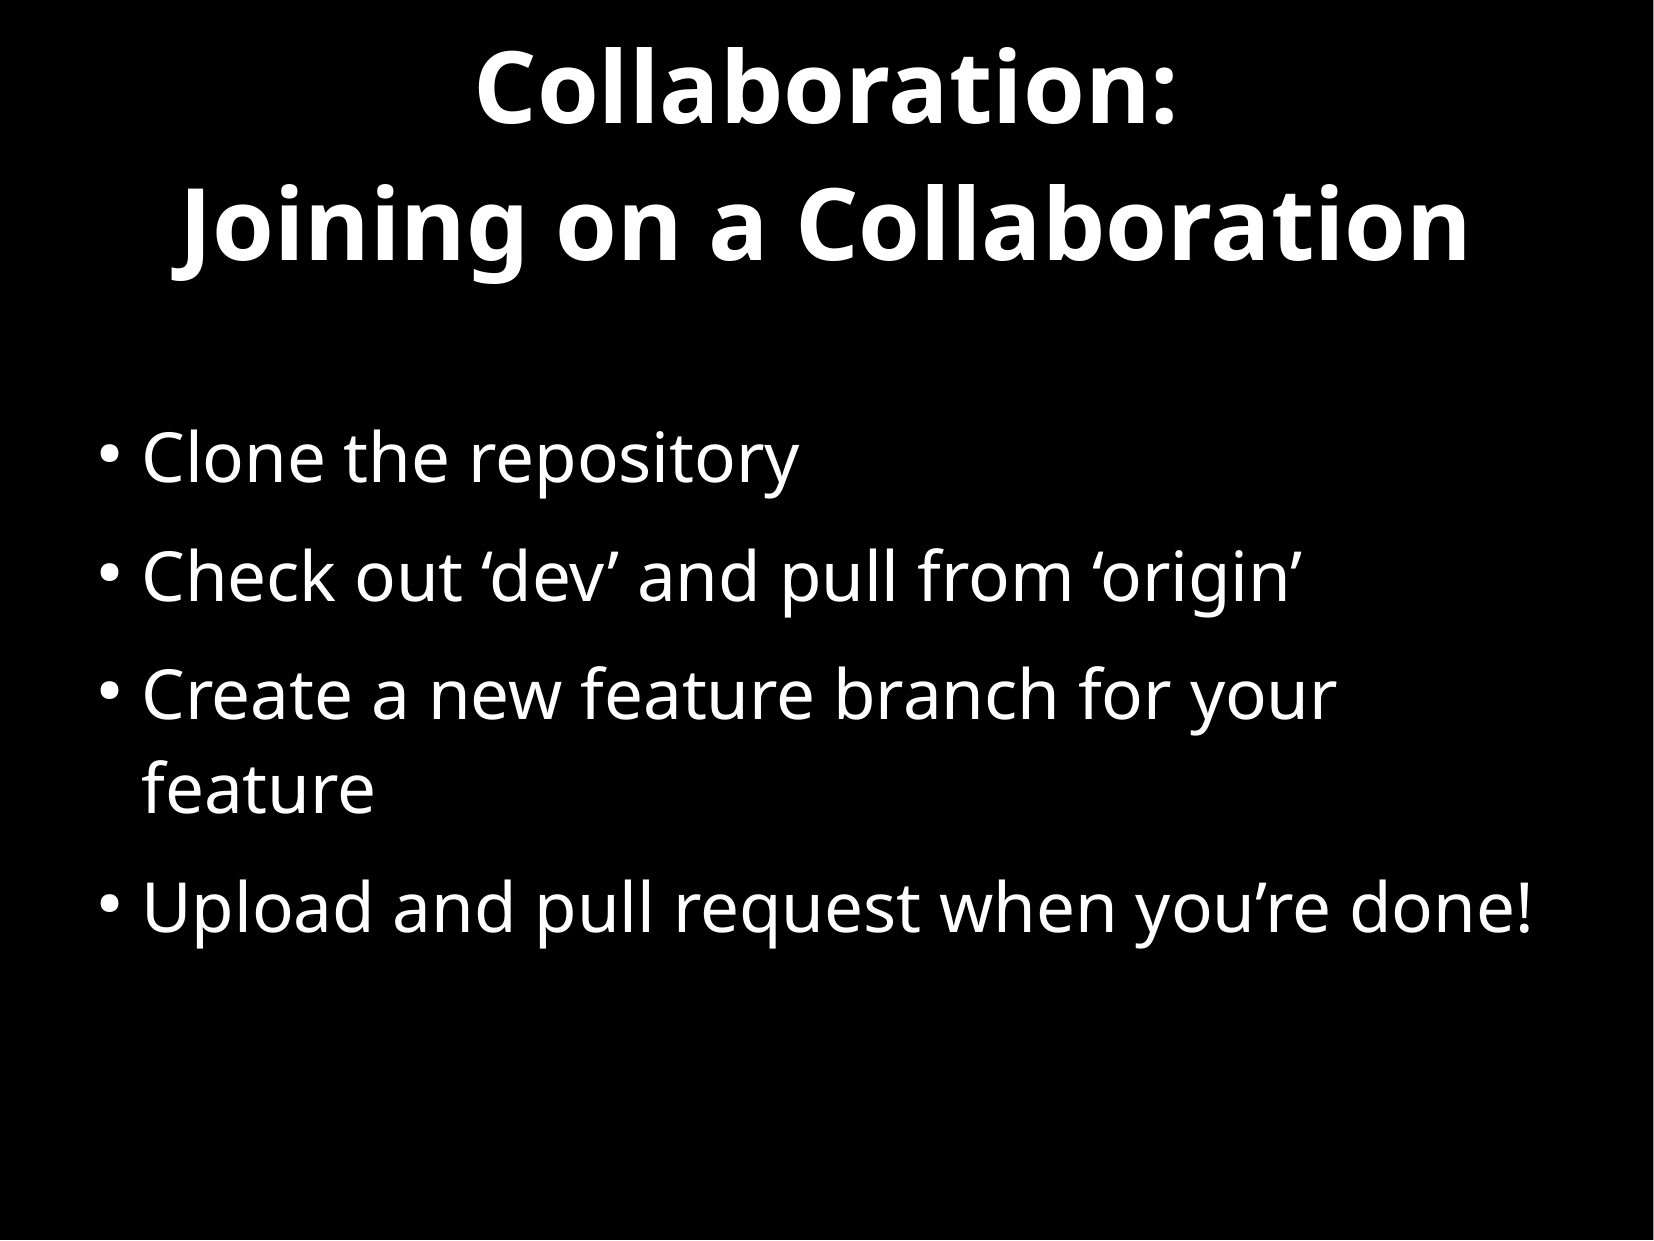

# Collaboration: Joining on a Collaboration
Clone the repository
Check out ‘dev’ and pull from ‘origin’
Create a new feature branch for your feature
Upload and pull request when you’re done!